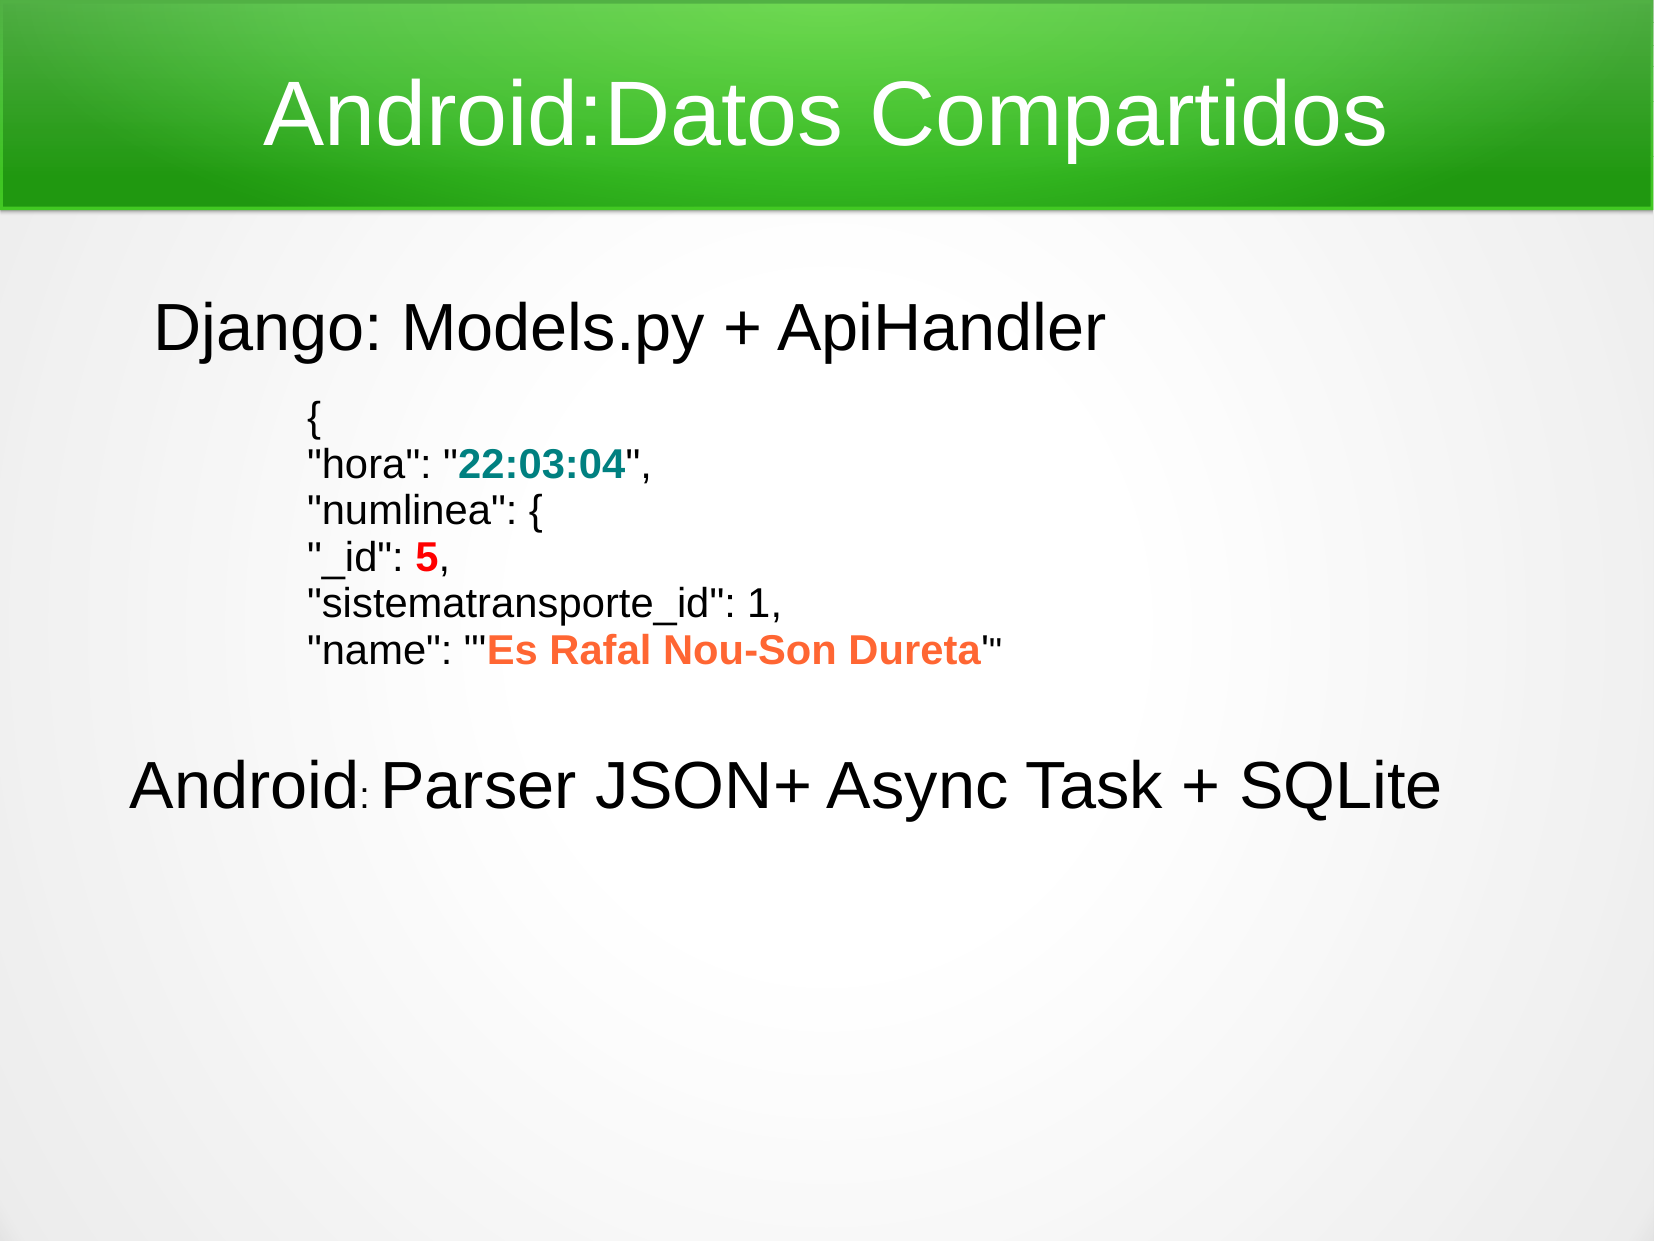

# Android:Datos Compartidos
Django: Models.py + ApiHandler
{
"hora": "22:03:04",
"numlinea": {
"_id": 5,
"sistematransporte_id": 1,
"name": "'Es Rafal Nou-Son Dureta'"
Android: Parser JSON+ Async Task + SQLite